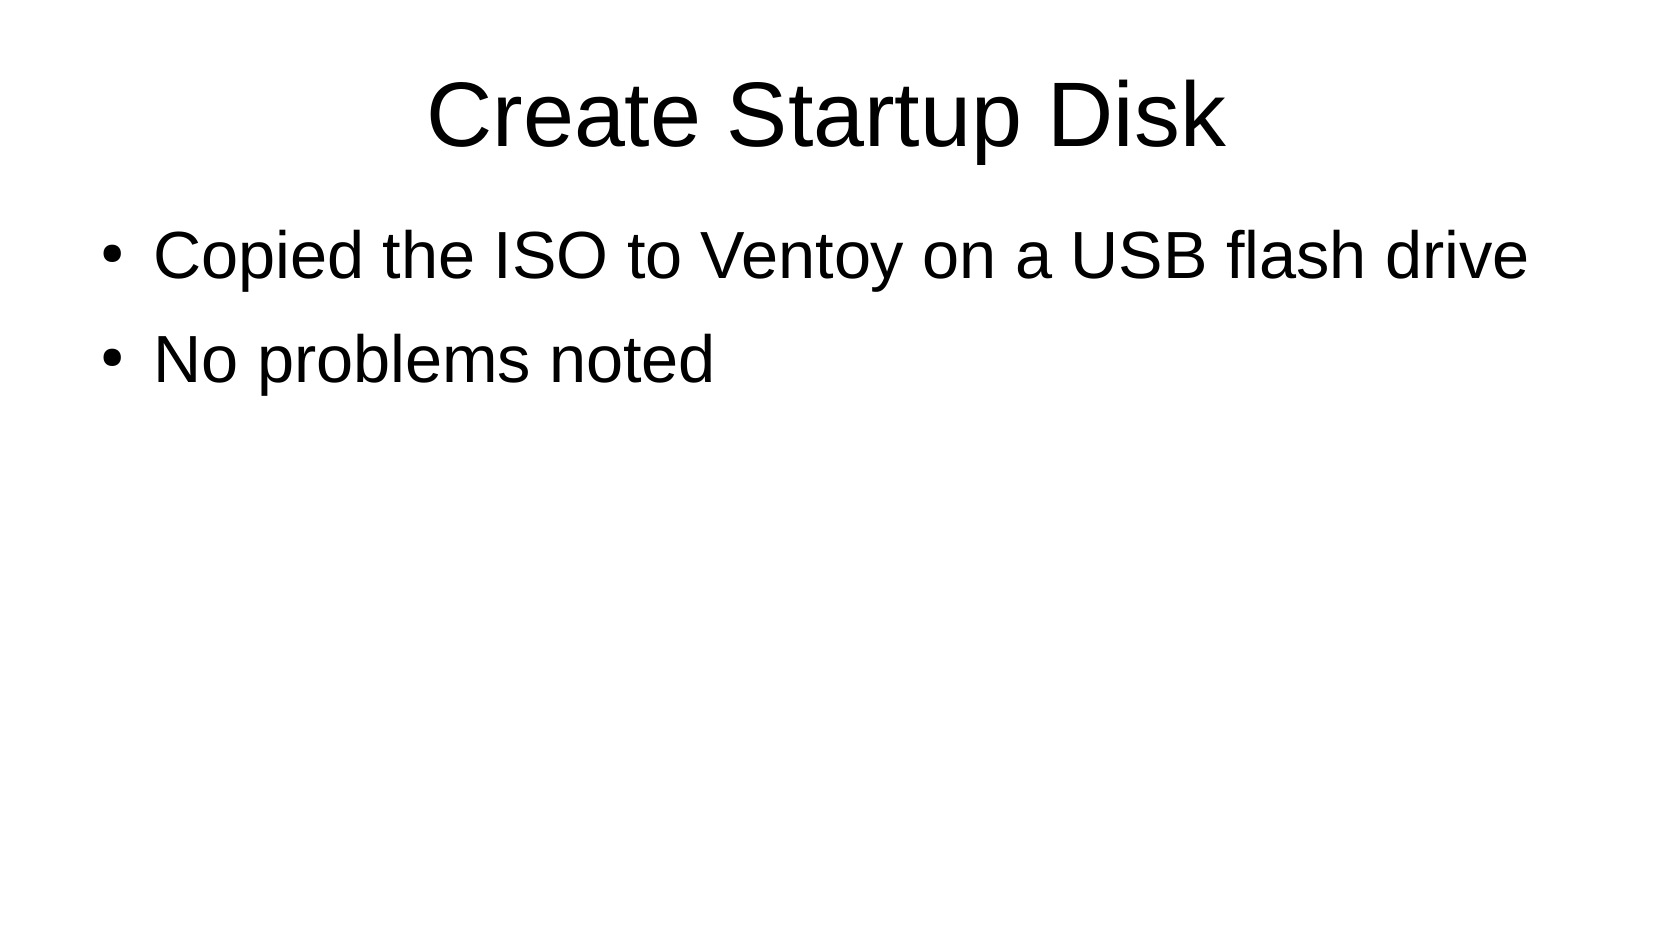

# Create Startup Disk
Copied the ISO to Ventoy on a USB flash drive
No problems noted